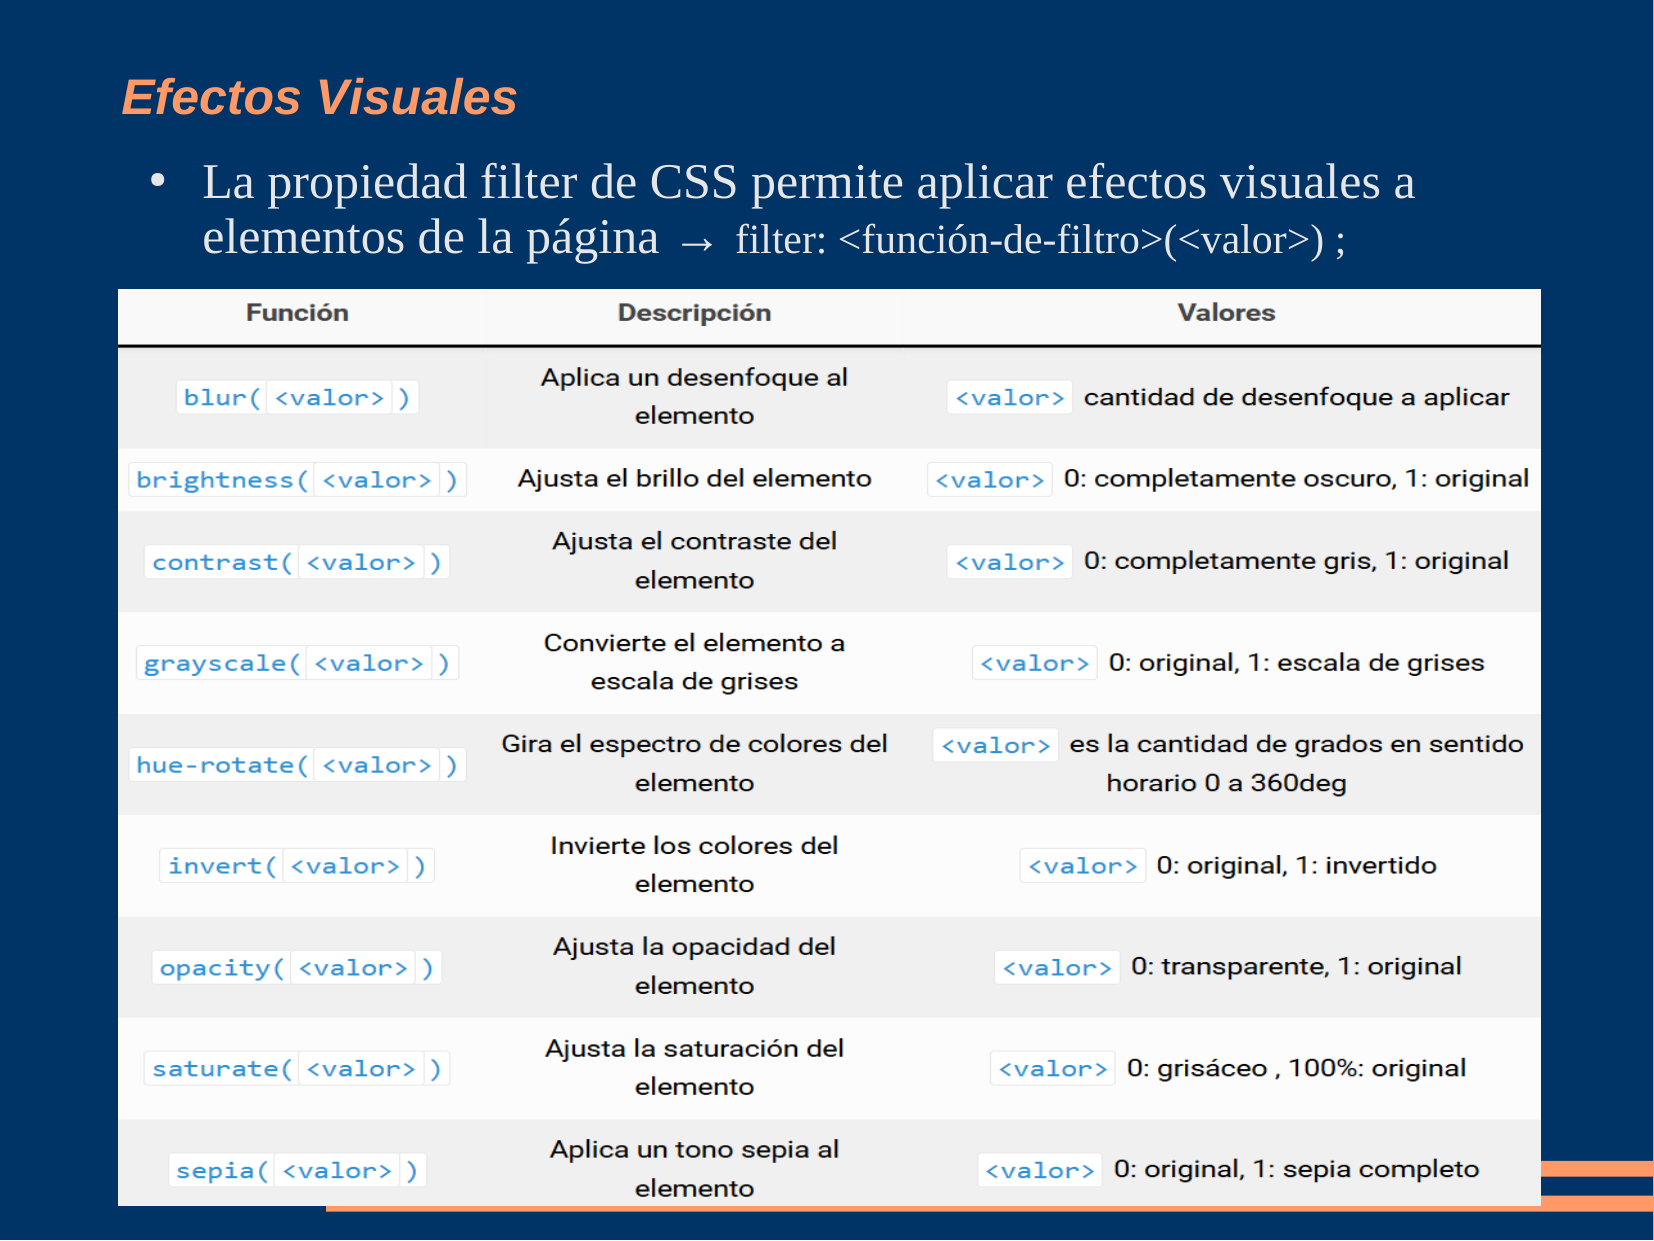

# Efectos Visuales
La propiedad filter de CSS permite aplicar efectos visuales a elementos de la página → filter: <función-de-filtro>(<valor>) ;